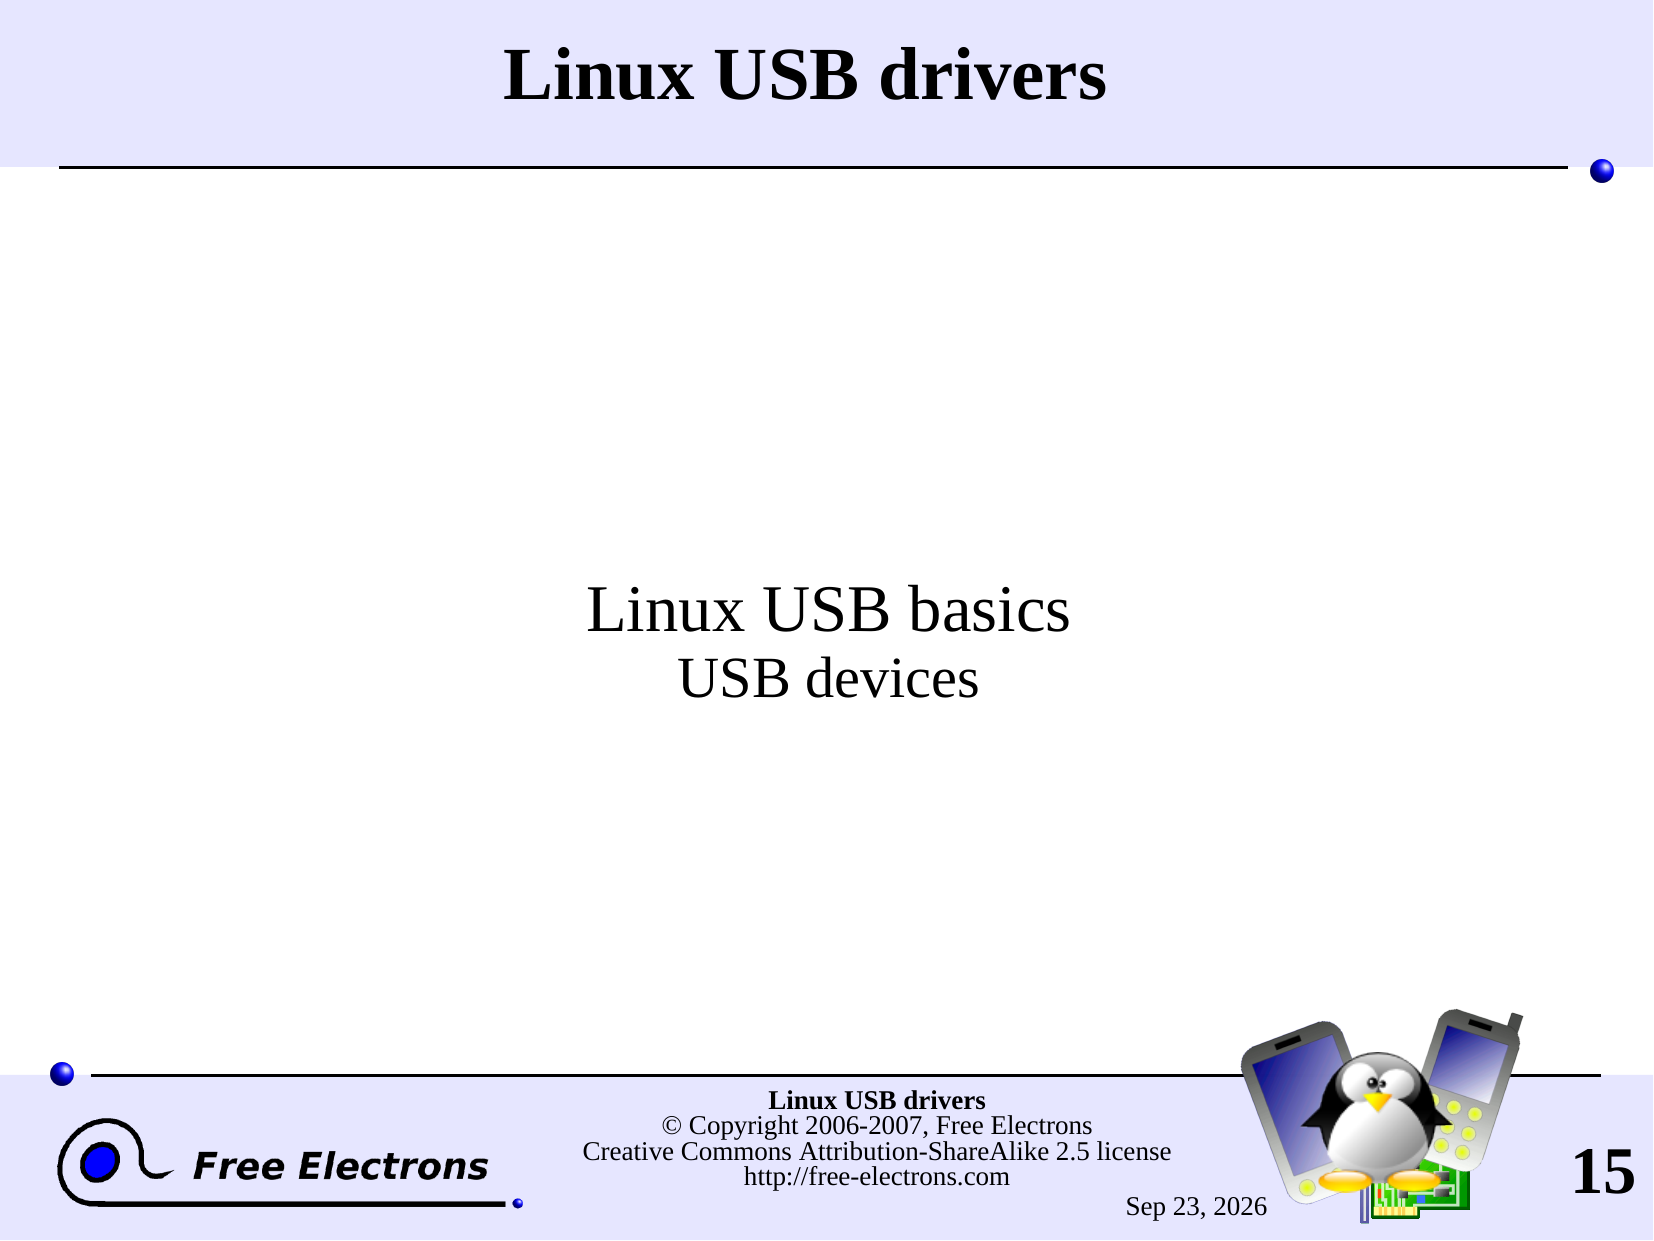

# Linux USB drivers
Linux USB basics
USB devices